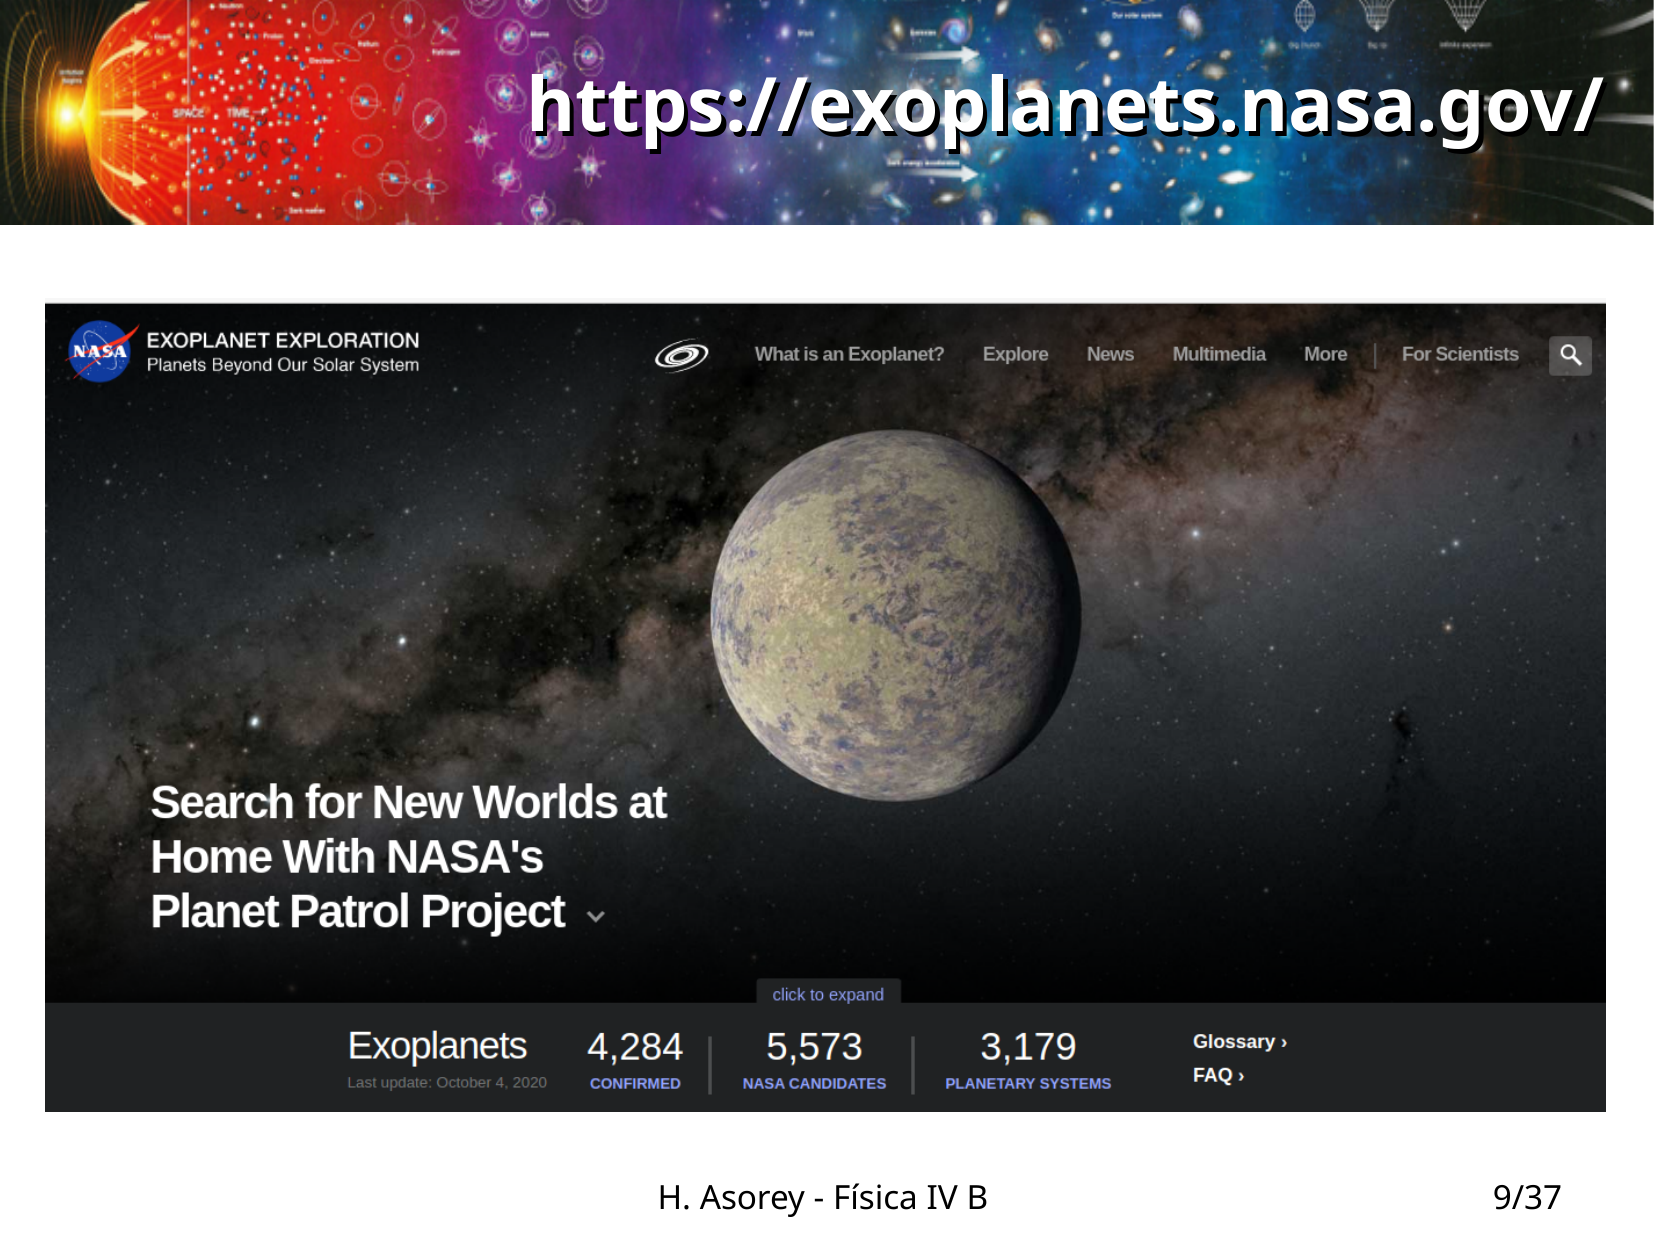

# https://exoplanets.nasa.gov/
H. Asorey - Física IV B
9